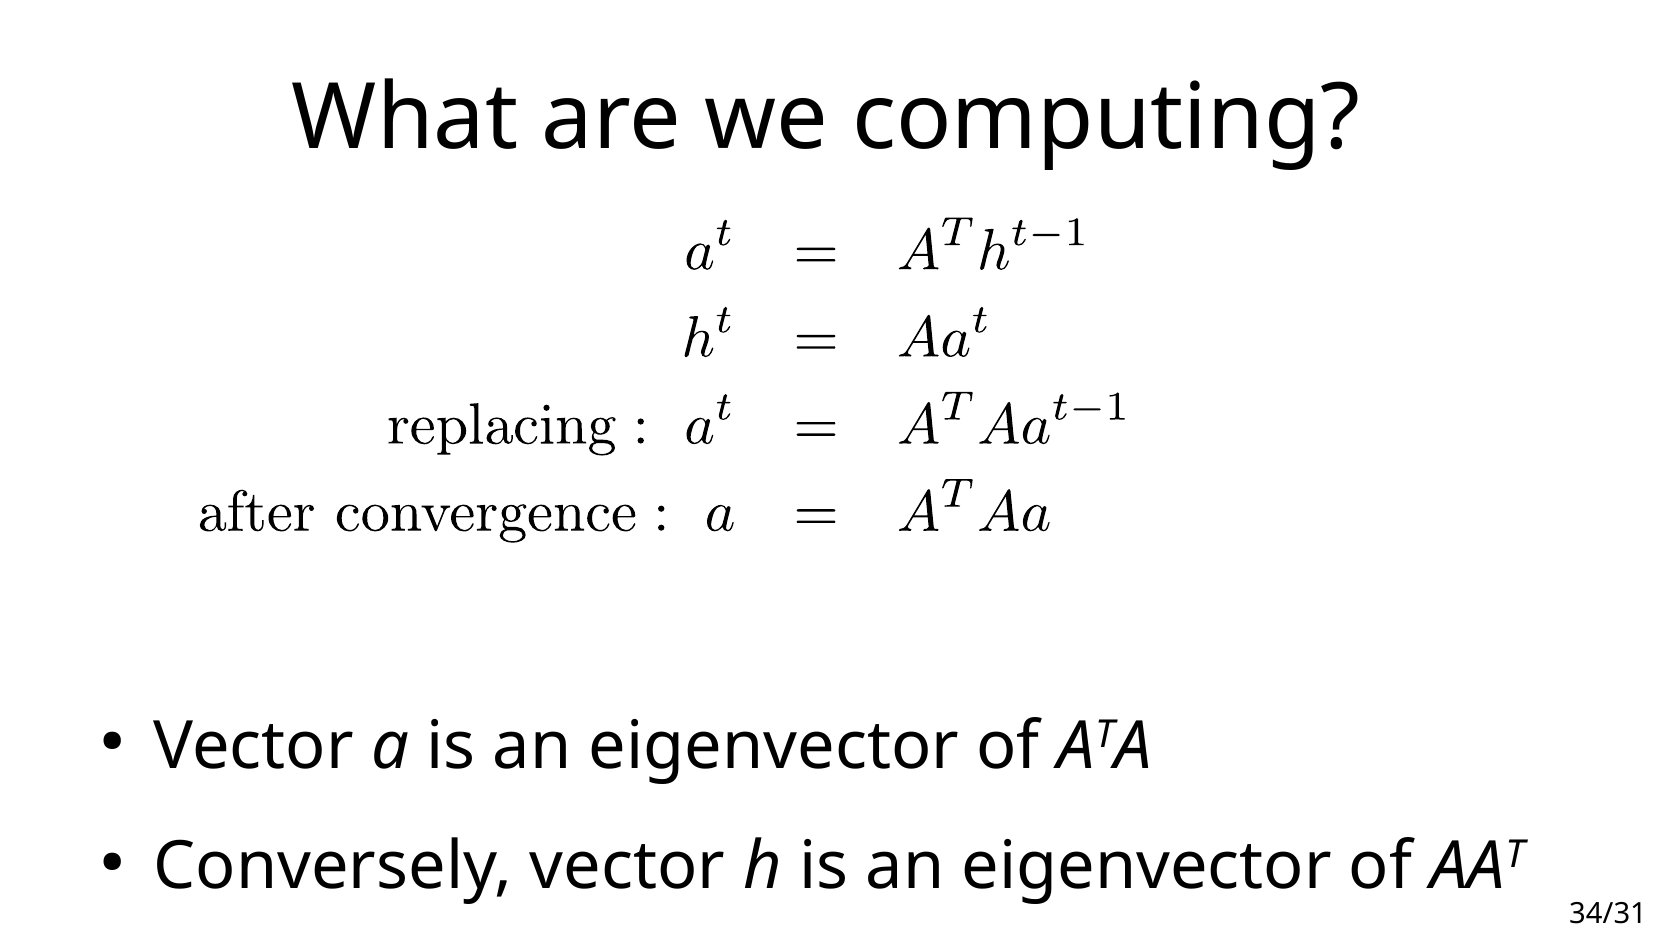

# What are we computing?
Vector a is an eigenvector of ATA
Conversely, vector h is an eigenvector of AAT
34